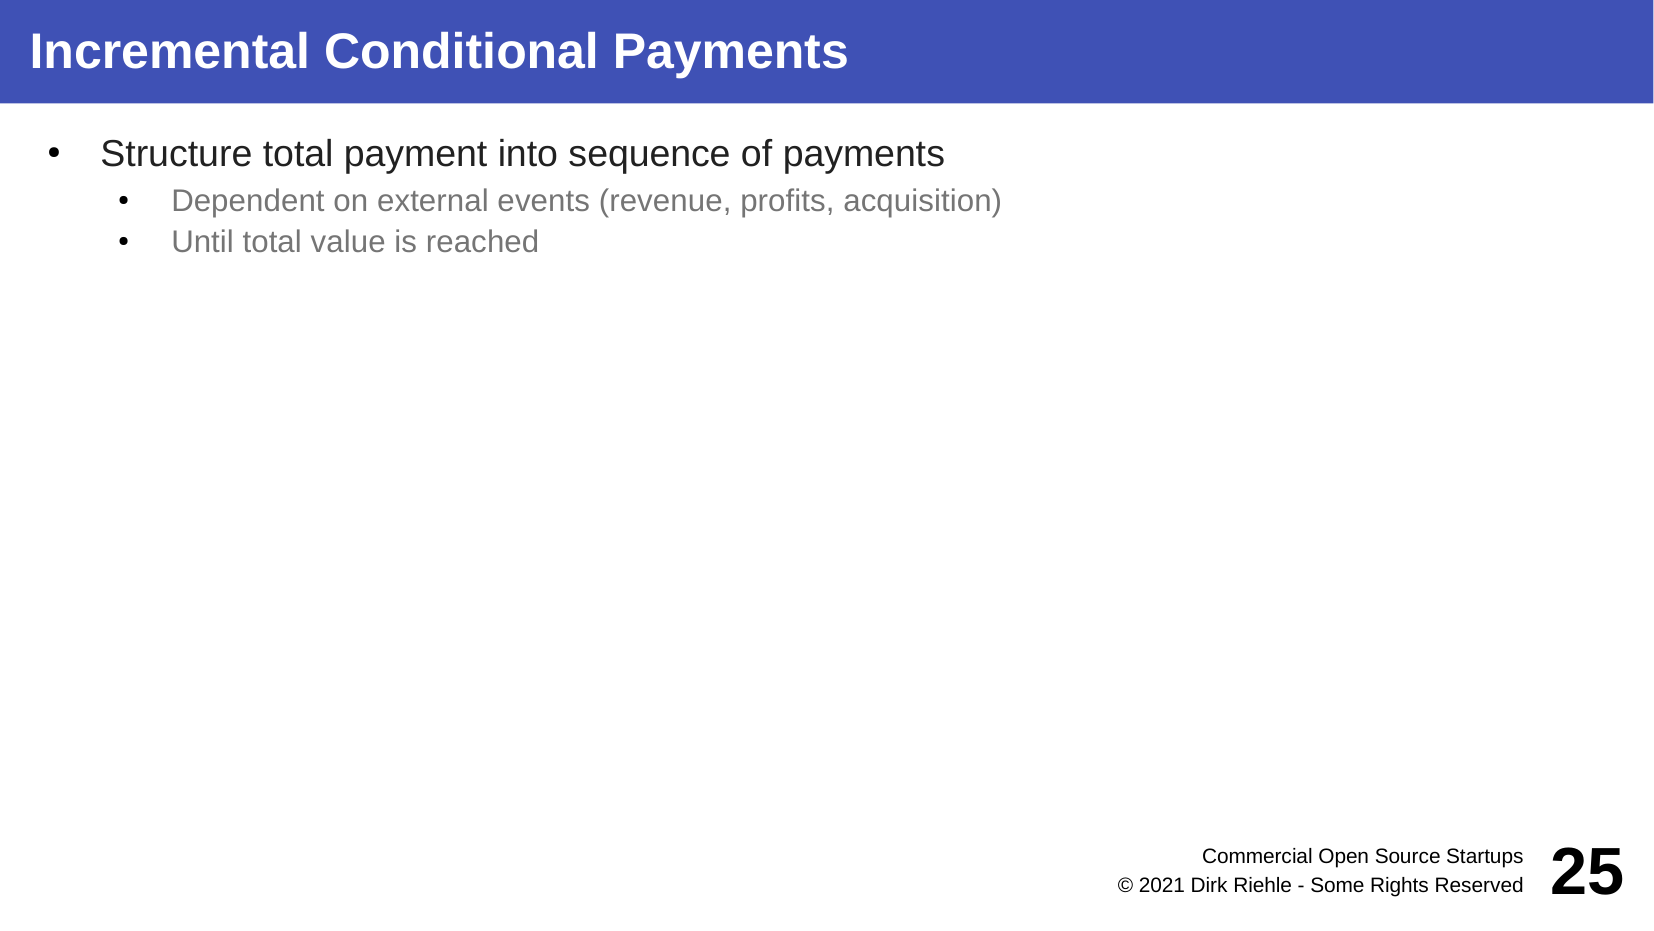

# Incremental Conditional Payments
Structure total payment into sequence of payments
Dependent on external events (revenue, profits, acquisition)
Until total value is reached
Commercial Open Source Startups
25
© 2021 Dirk Riehle - Some Rights Reserved